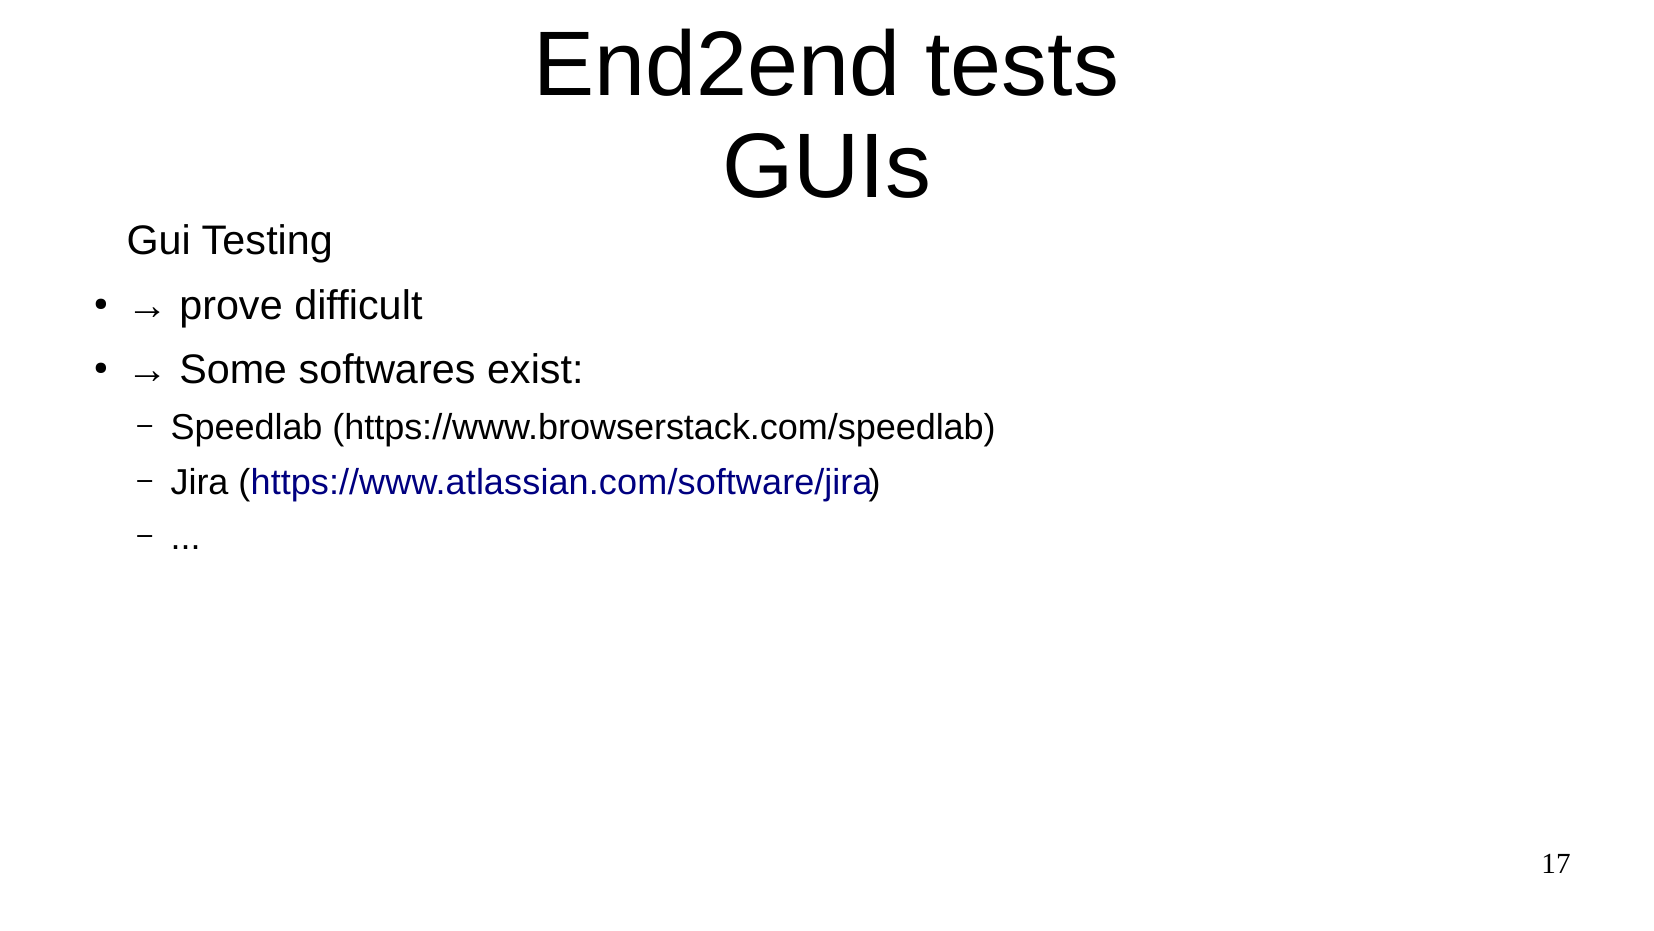

# End2end tests GUIs
Gui Testing
→ prove difficult
→ Some softwares exist:
Speedlab (https://www.browserstack.com/speedlab)
Jira (https://www.atlassian.com/software/jira)
...
17